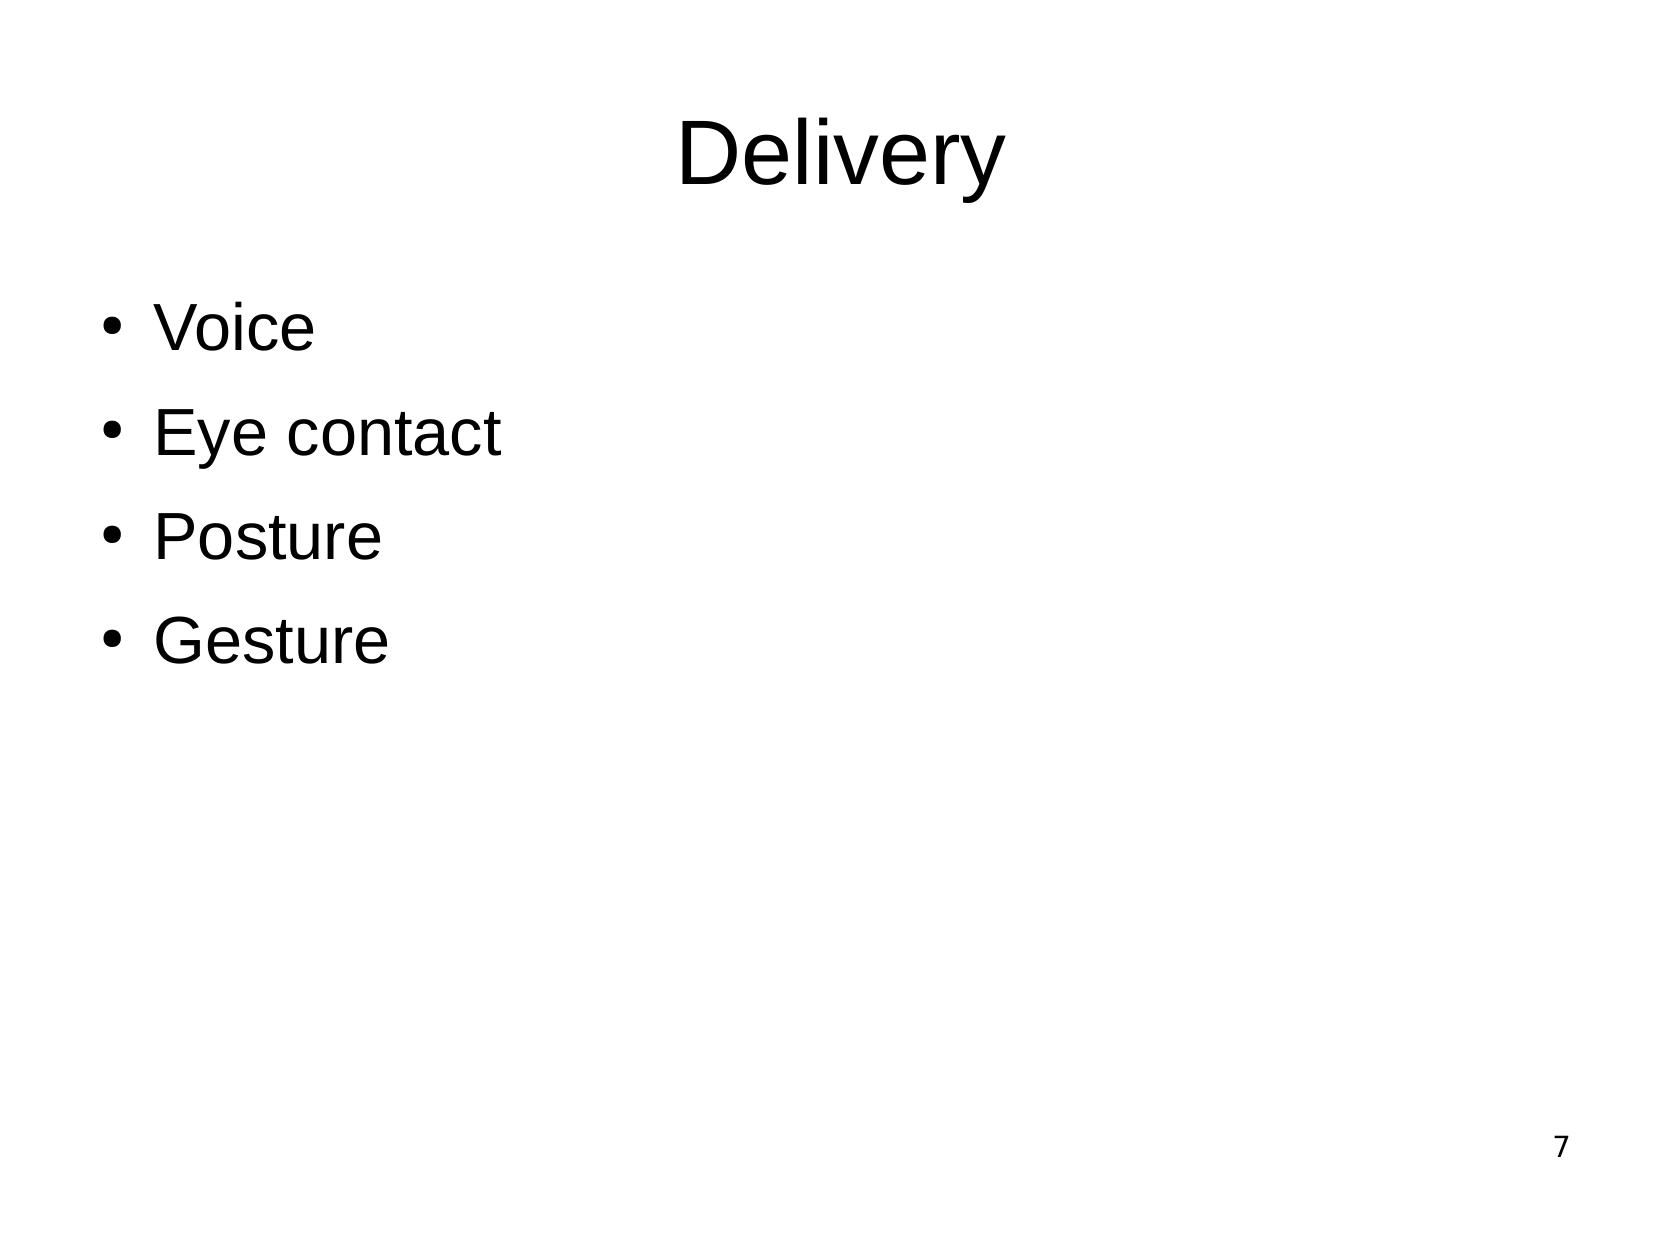

# Delivery
Voice
Eye contact
Posture
Gesture
7